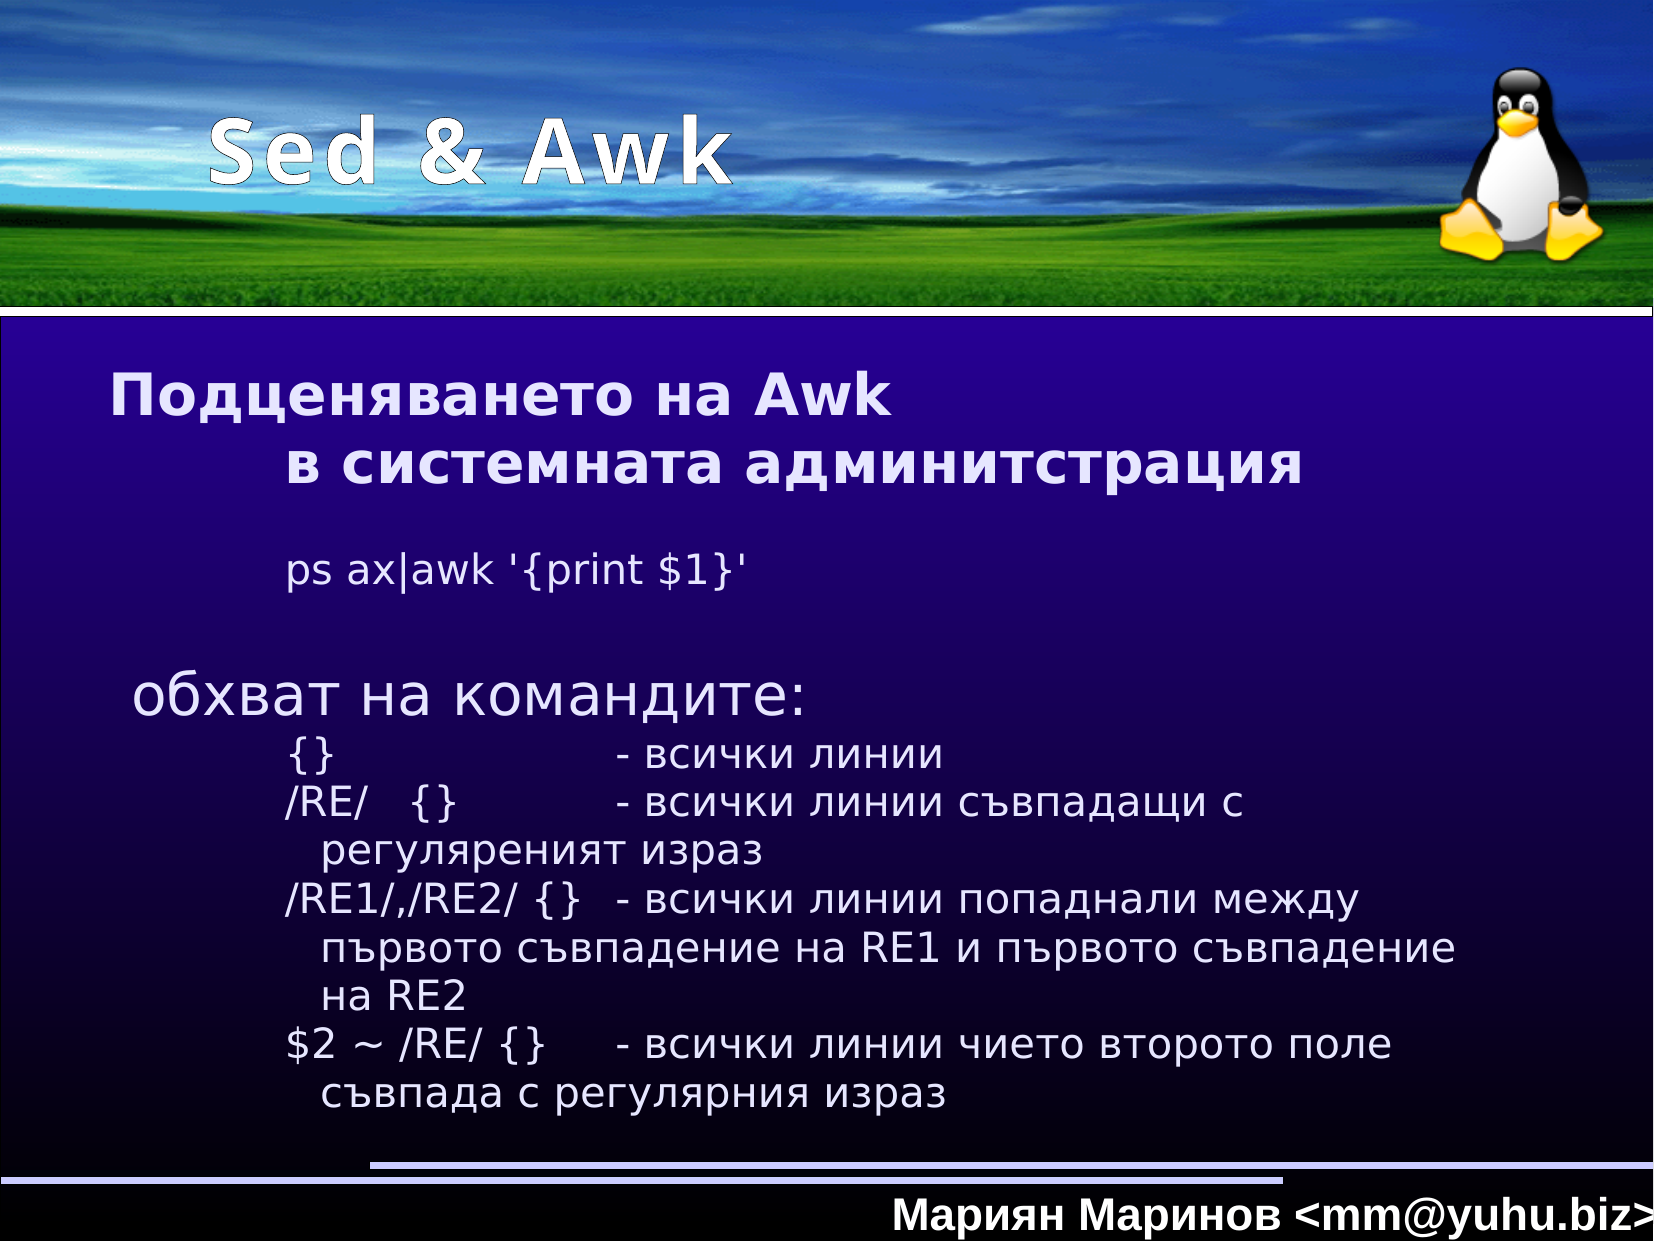

# Sed & Awk
Подценяването на Awk
в системната админитстрация
ps ax|awk '{print $1}'
обхват на командите:
{} 				- всички линии
/RE/	 {}			- всички линии съвпадащи с регуляреният израз
/RE1/,/RE2/ {}	- всички линии попаднали между първото съвпадение на RE1 и първото съвпадение на RE2
$2 ~ /RE/ {}	- всички линии чието второто поле съвпада с регулярния израз
Мариян Маринов <mm@yuhu.biz>